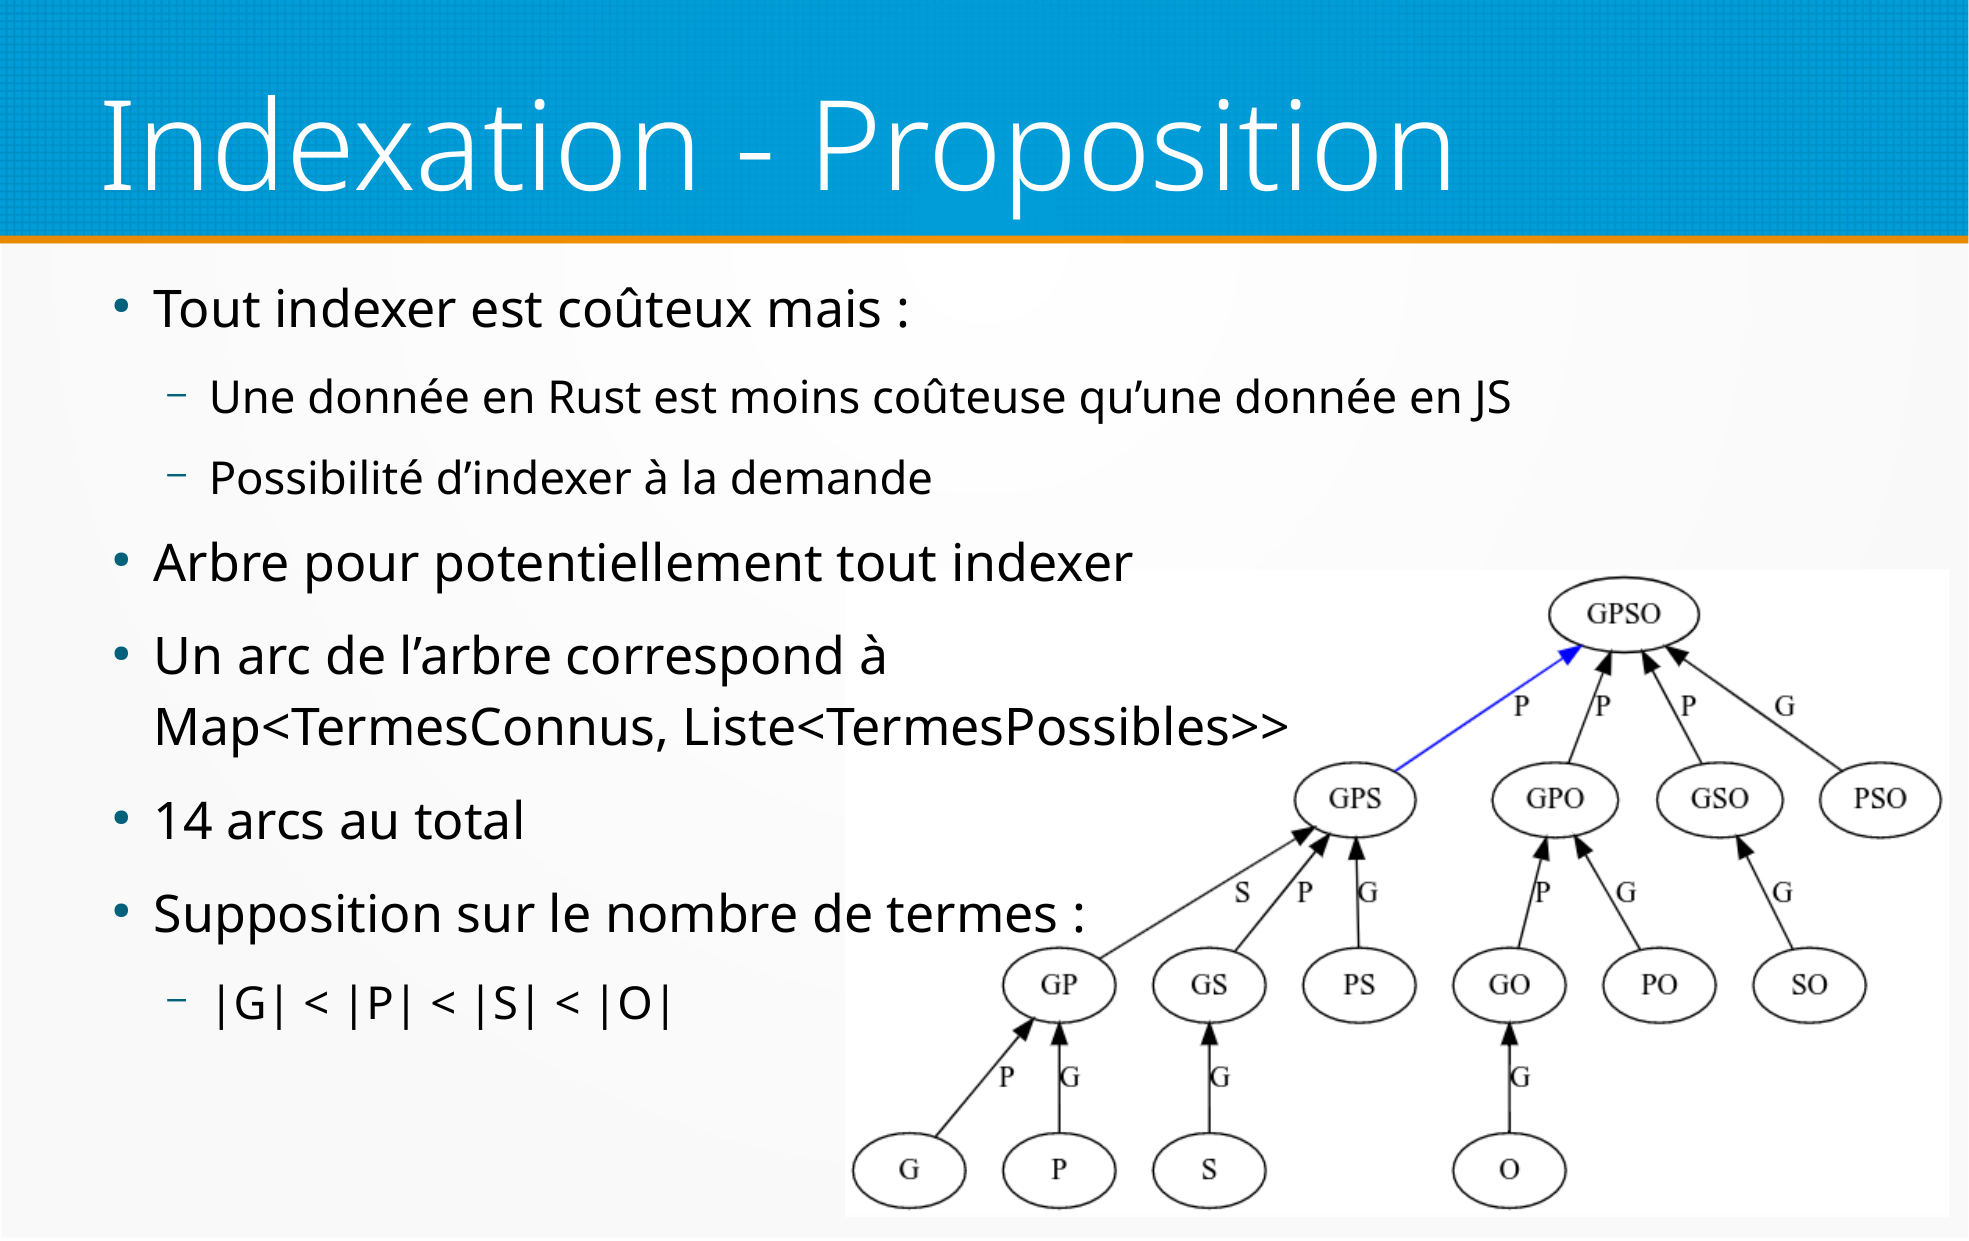

# Indexation - Proposition
Tout indexer est coûteux mais :
Une donnée en Rust est moins coûteuse qu’une donnée en JS
Possibilité d’indexer à la demande
Arbre pour potentiellement tout indexer
Un arc de l’arbre correspond à
Map<TermesConnus, Liste<TermesPossibles>>
14 arcs au total
Supposition sur le nombre de termes :
|G| < |P| < |S| < |O|